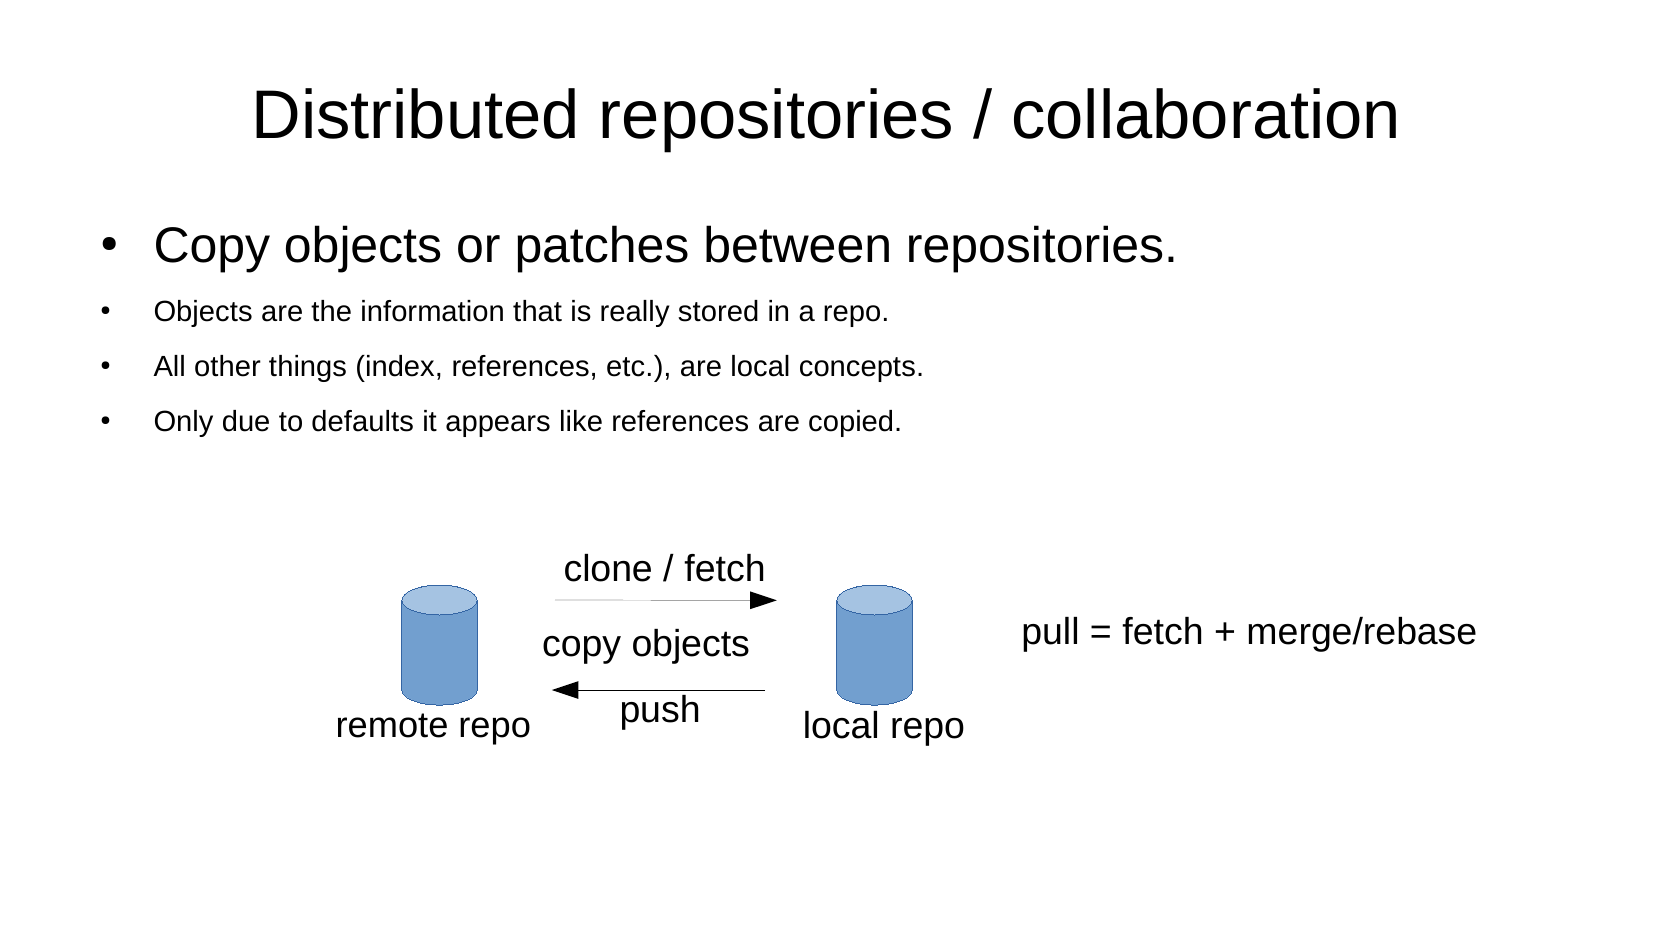

# Distributed repositories / collaboration
Copy objects or patches between repositories.
Objects are the information that is really stored in a repo.
All other things (index, references, etc.), are local concepts.
Only due to defaults it appears like references are copied.
clone / fetch
pull = fetch + merge/rebase
copy objects
push
remote repo
local repo